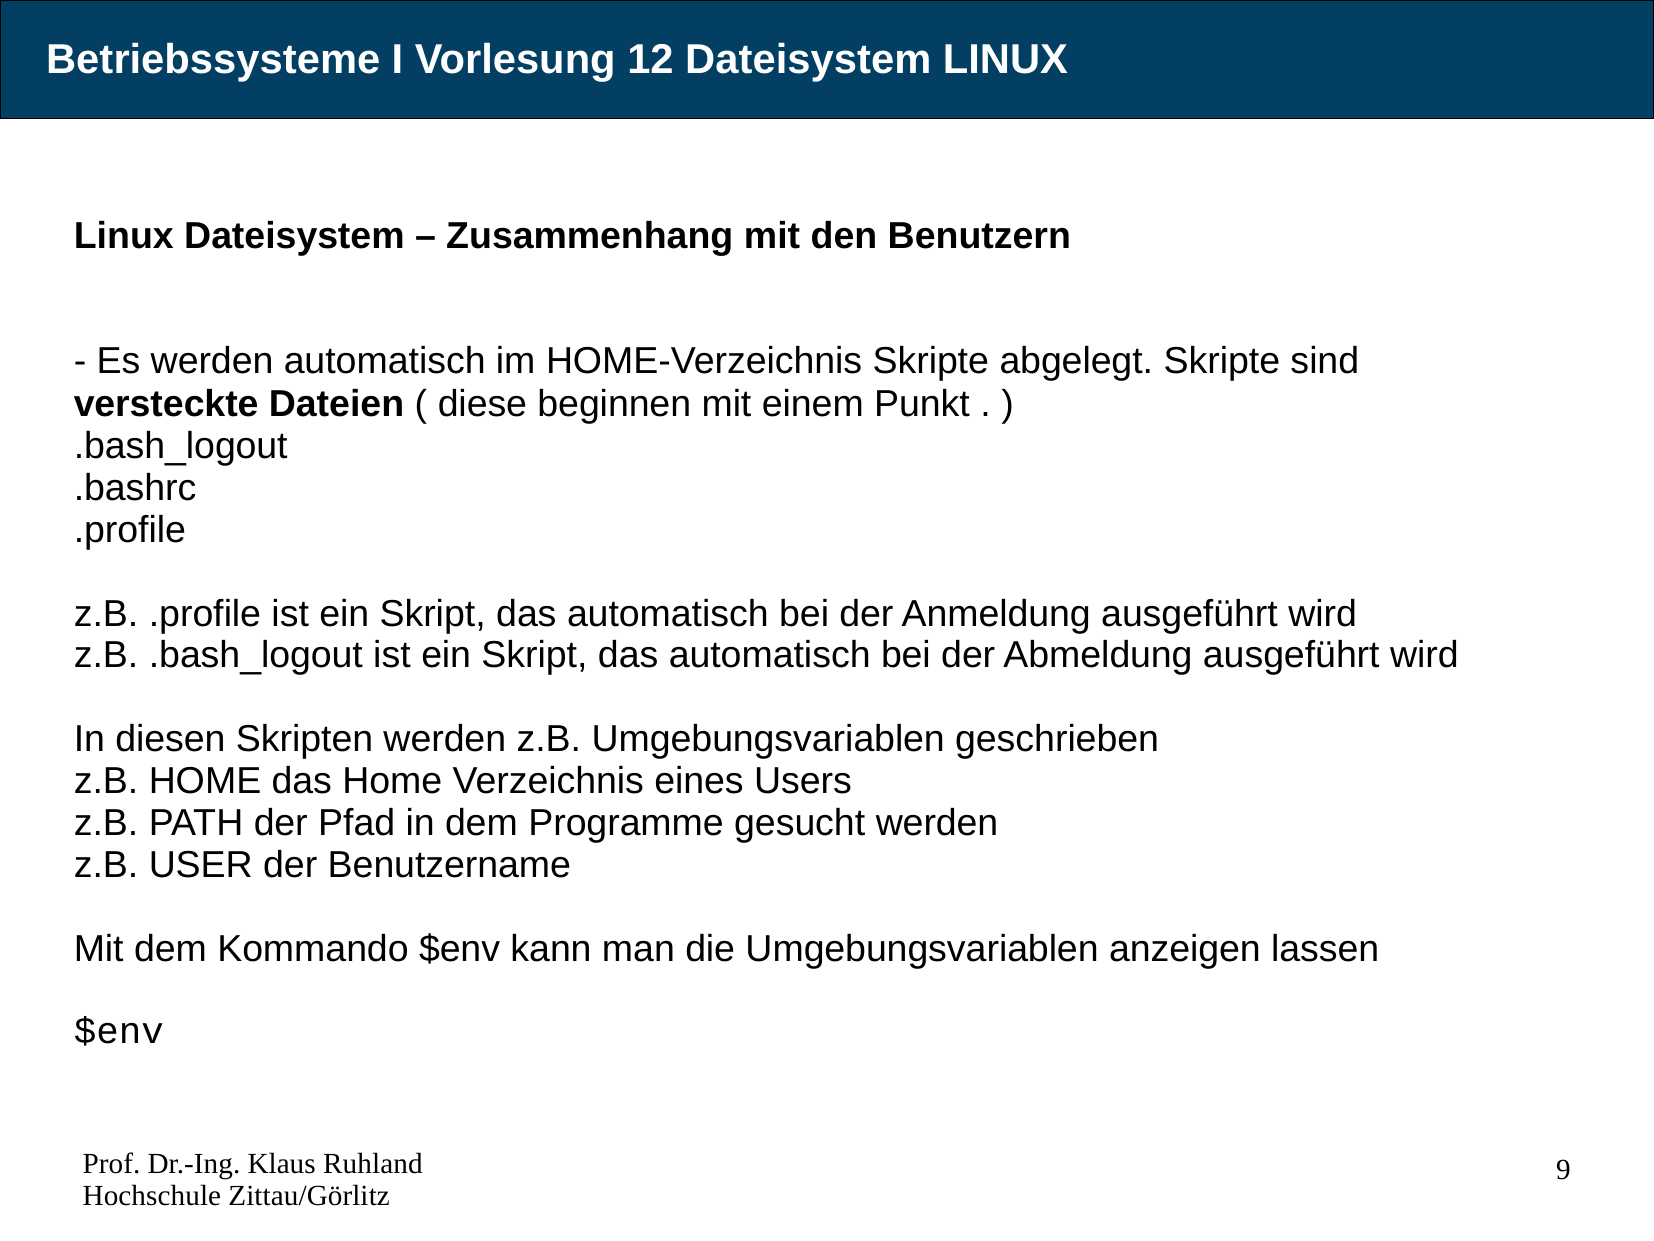

Linux Dateisystem – Zusammenhang mit den Benutzern
- Es werden automatisch im HOME-Verzeichnis Skripte abgelegt. Skripte sind
versteckte Dateien ( diese beginnen mit einem Punkt . )
.bash_logout
.bashrc
.profile
z.B. .profile ist ein Skript, das automatisch bei der Anmeldung ausgeführt wird
z.B. .bash_logout ist ein Skript, das automatisch bei der Abmeldung ausgeführt wird
In diesen Skripten werden z.B. Umgebungsvariablen geschrieben
z.B. HOME das Home Verzeichnis eines Users
z.B. PATH der Pfad in dem Programme gesucht werden
z.B. USER der Benutzername
Mit dem Kommando $env kann man die Umgebungsvariablen anzeigen lassen
$env
9